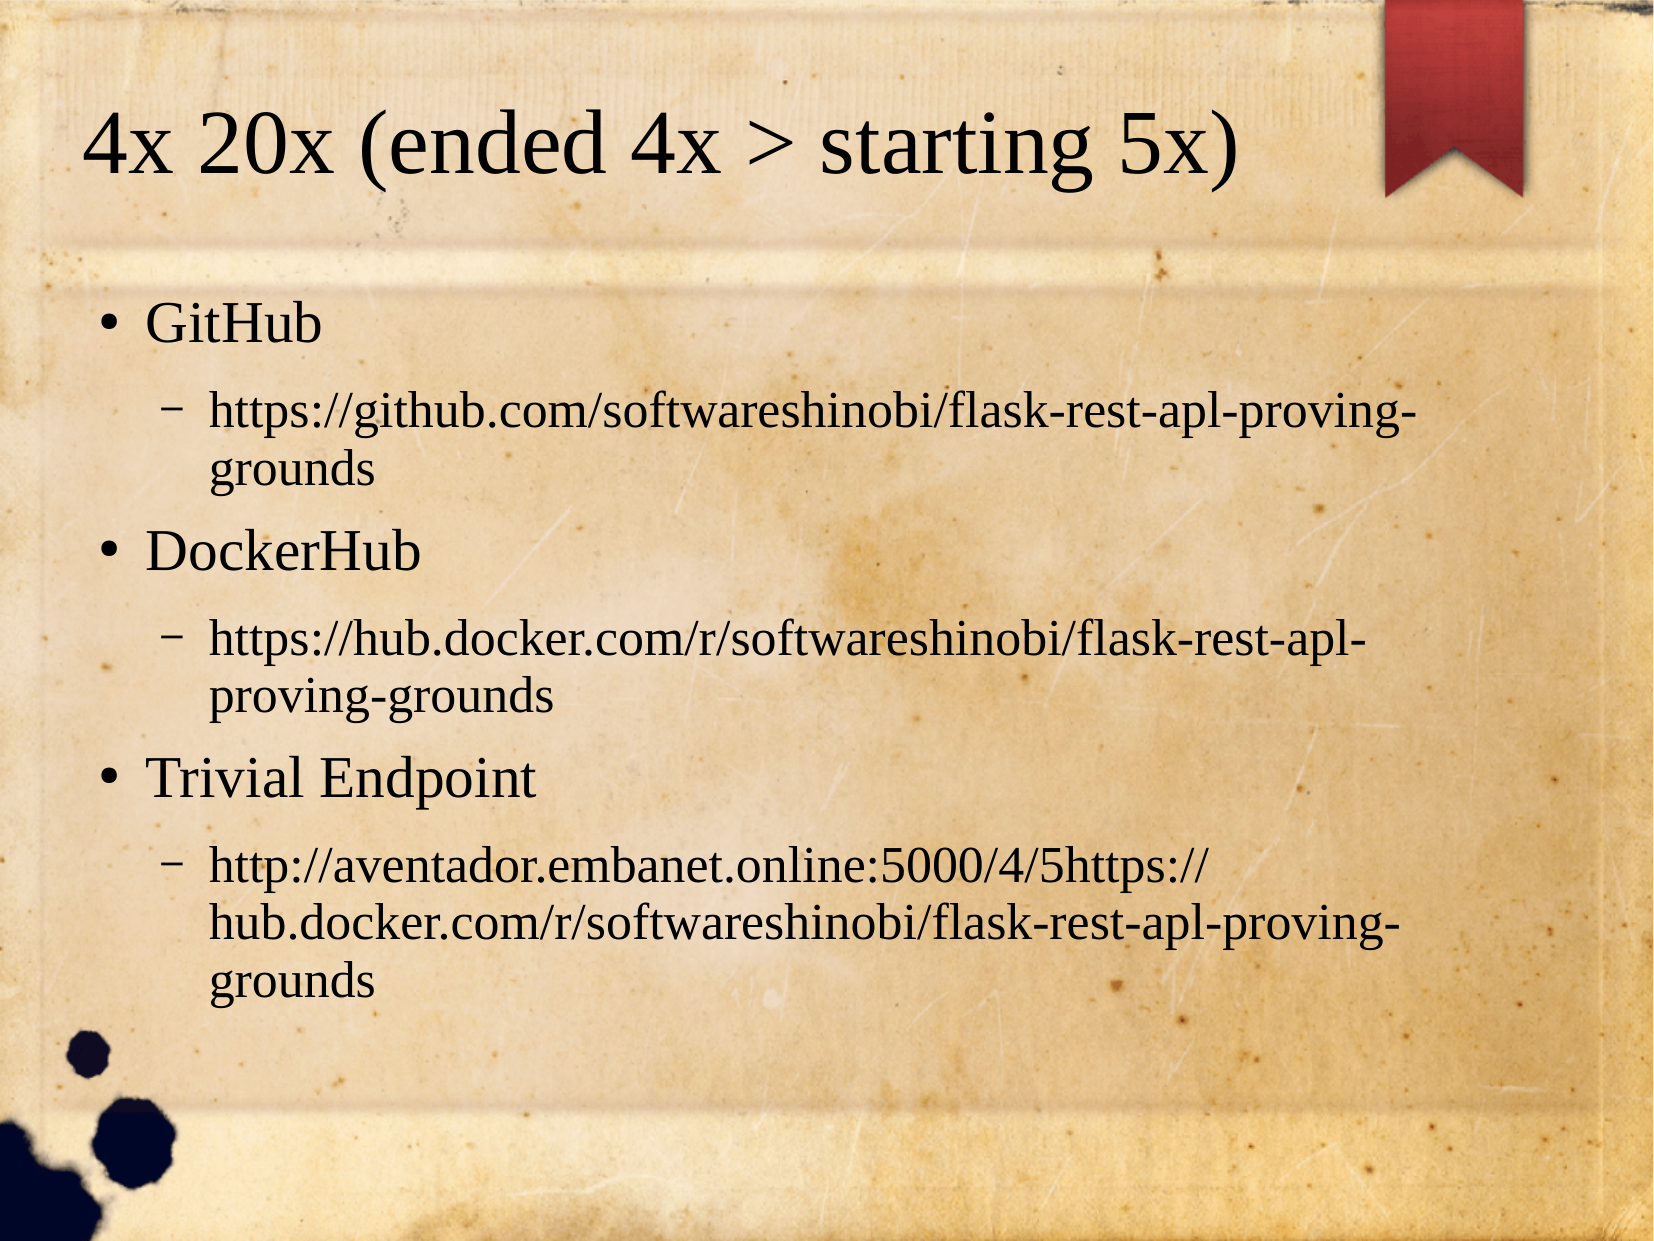

# 4x 20x (ended 4x > starting 5x)
GitHub
https://github.com/softwareshinobi/flask-rest-apl-proving-grounds
DockerHub
https://hub.docker.com/r/softwareshinobi/flask-rest-apl-proving-grounds
Trivial Endpoint
http://aventador.embanet.online:5000/4/5https://hub.docker.com/r/softwareshinobi/flask-rest-apl-proving-grounds